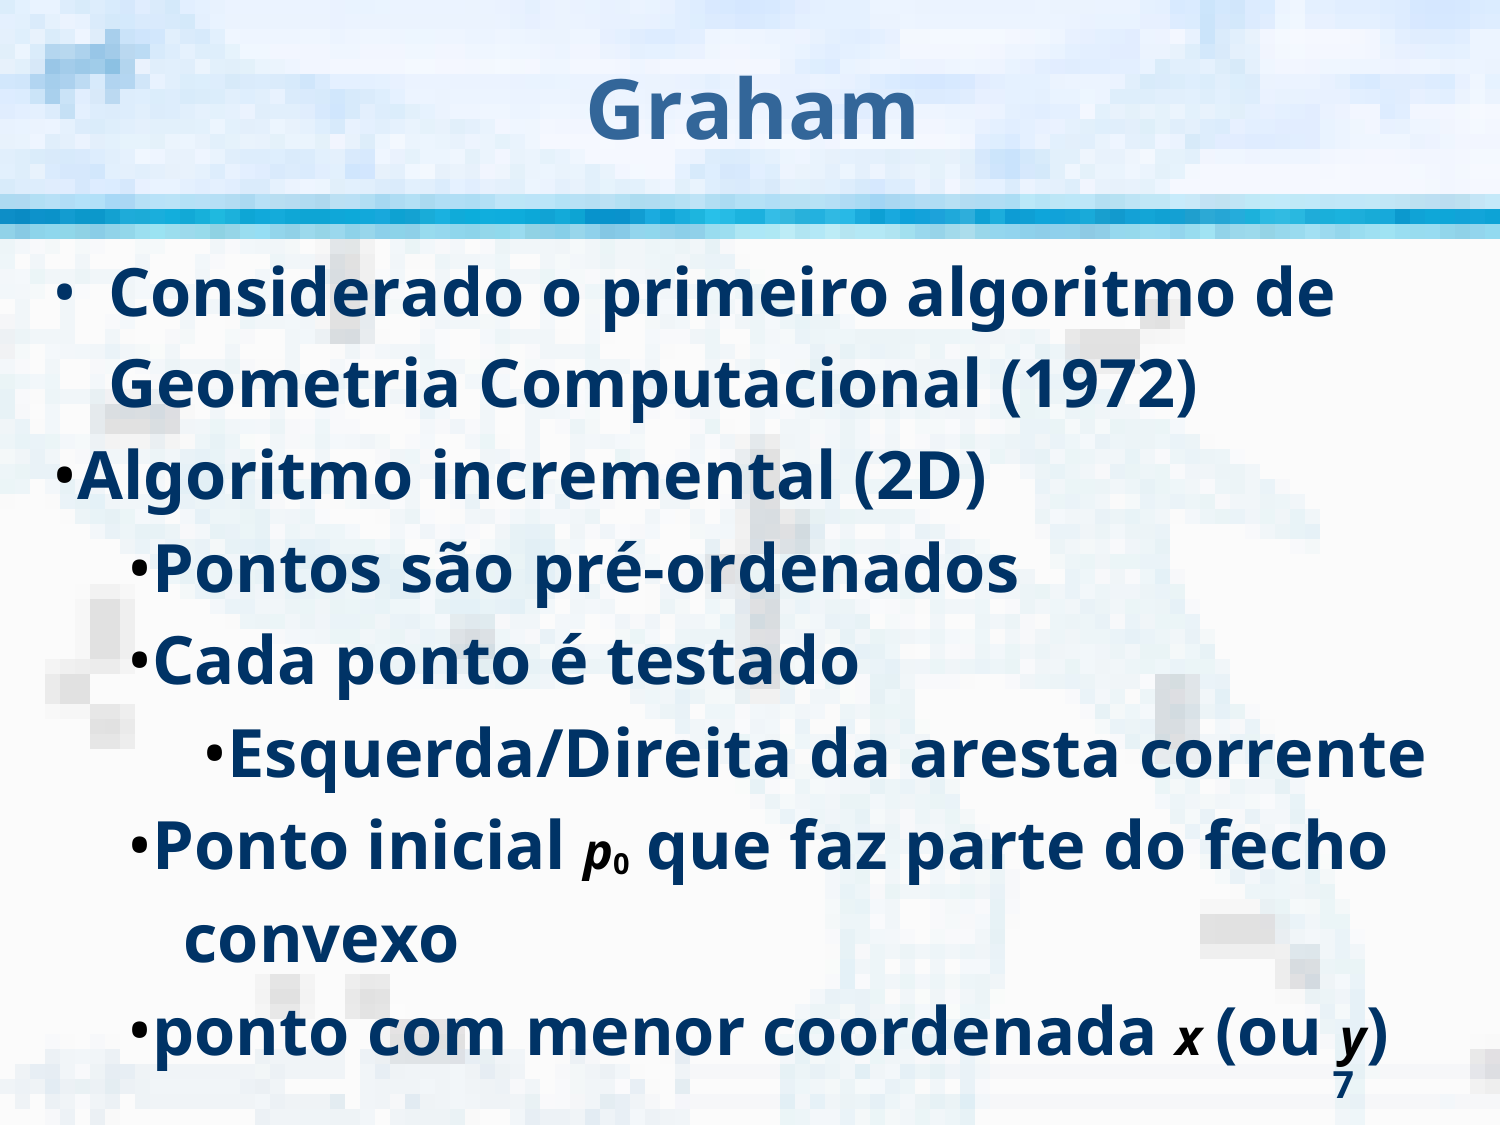

Graham
Considerado o primeiro algoritmo de Geometria Computacional (1972)
Algoritmo incremental (2D)
Pontos são pré-ordenados
Cada ponto é testado
Esquerda/Direita da aresta corrente
Ponto inicial p0 que faz parte do fecho convexo
ponto com menor coordenada x (ou y)